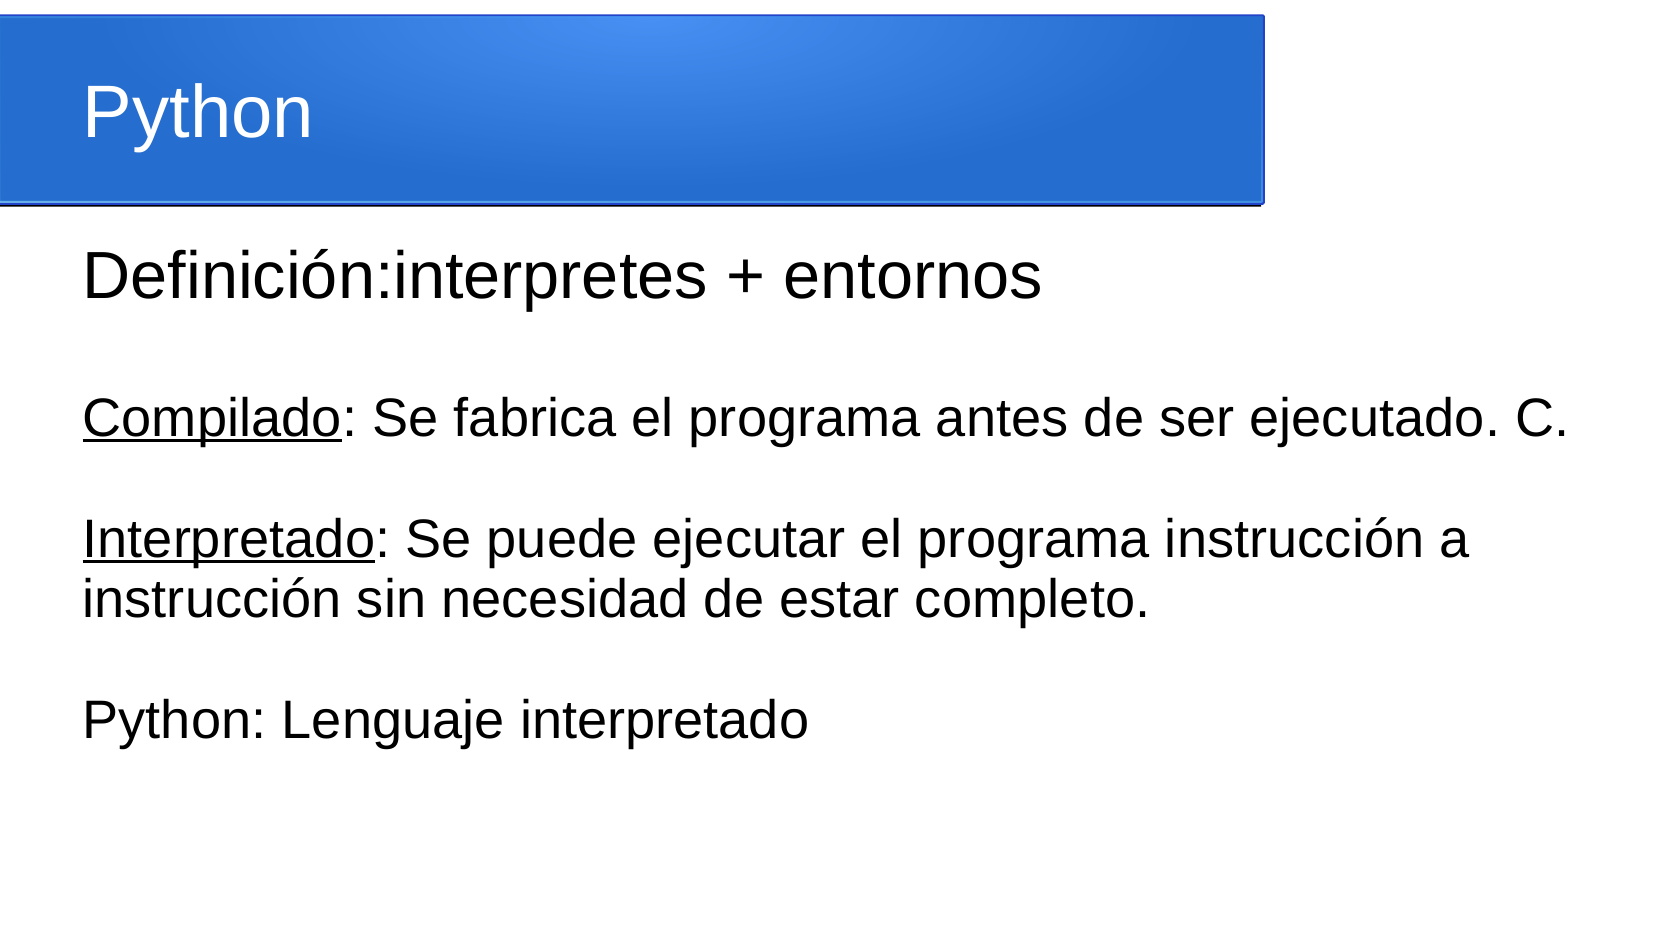

# Python
Definición:interpretes + entornos
Compilado: Se fabrica el programa antes de ser ejecutado. C.
Interpretado: Se puede ejecutar el programa instrucción a instrucción sin necesidad de estar completo.
Python: Lenguaje interpretado